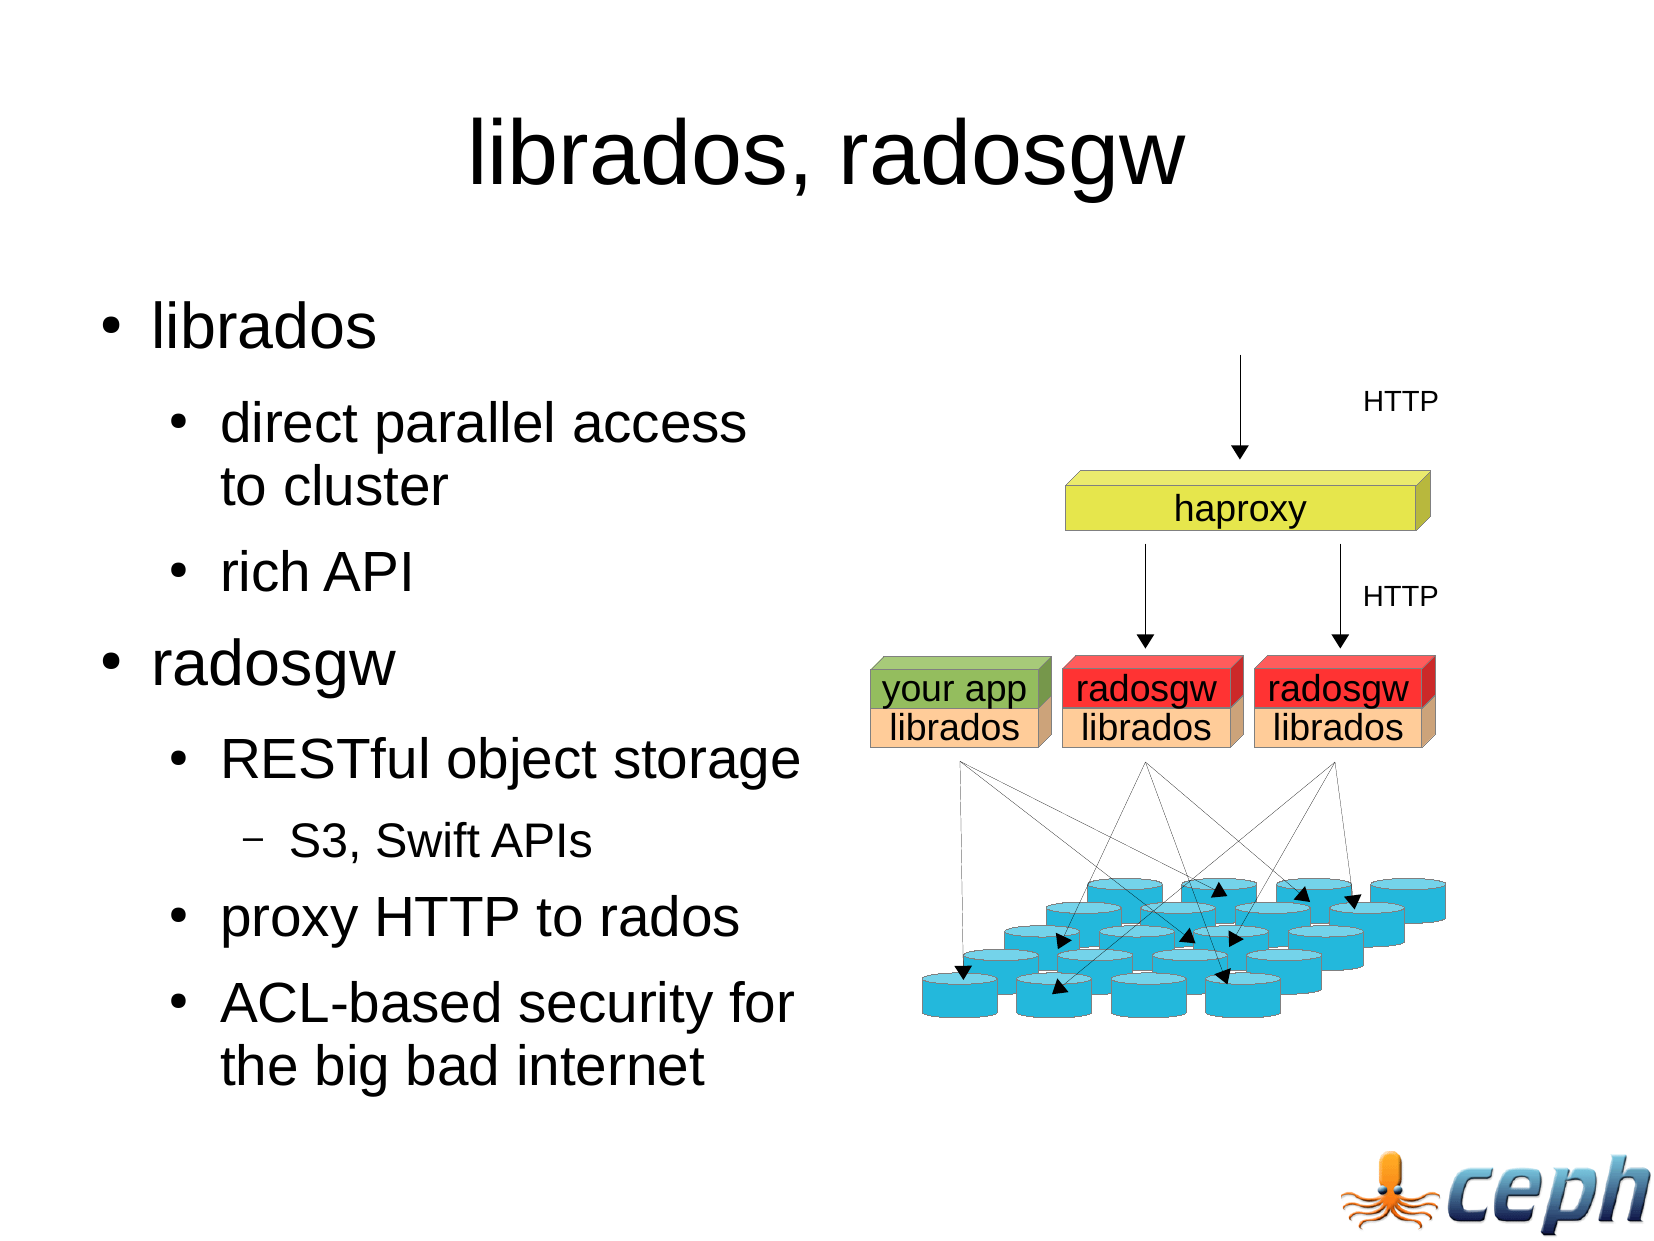

# librados, radosgw
librados
direct parallel access to cluster
rich API
radosgw
RESTful object storage
S3, Swift APIs
proxy HTTP to rados
ACL-based security for the big bad internet
HTTP
haproxy
HTTP
radosgw
radosgw
your app
librados
librados
librados